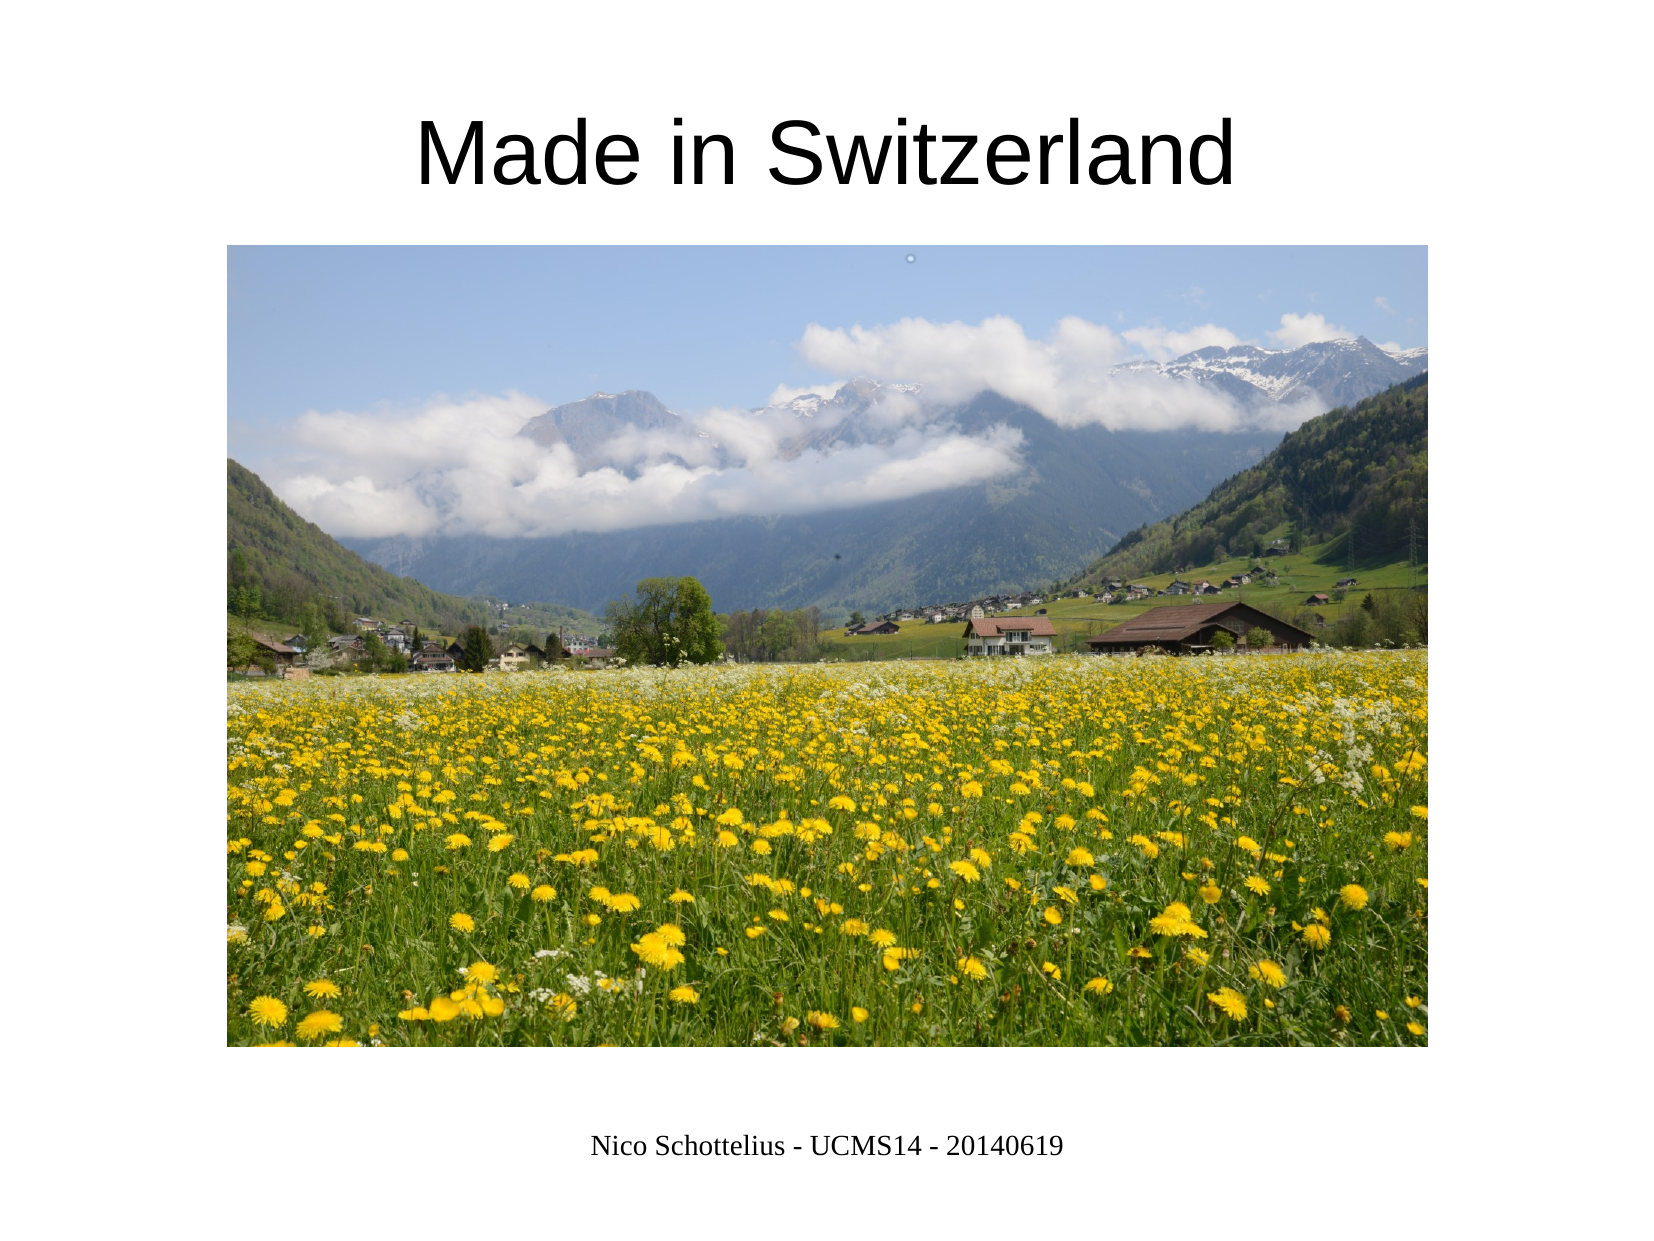

# Made in Switzerland
Nico Schottelius - UCMS14 - 20140619